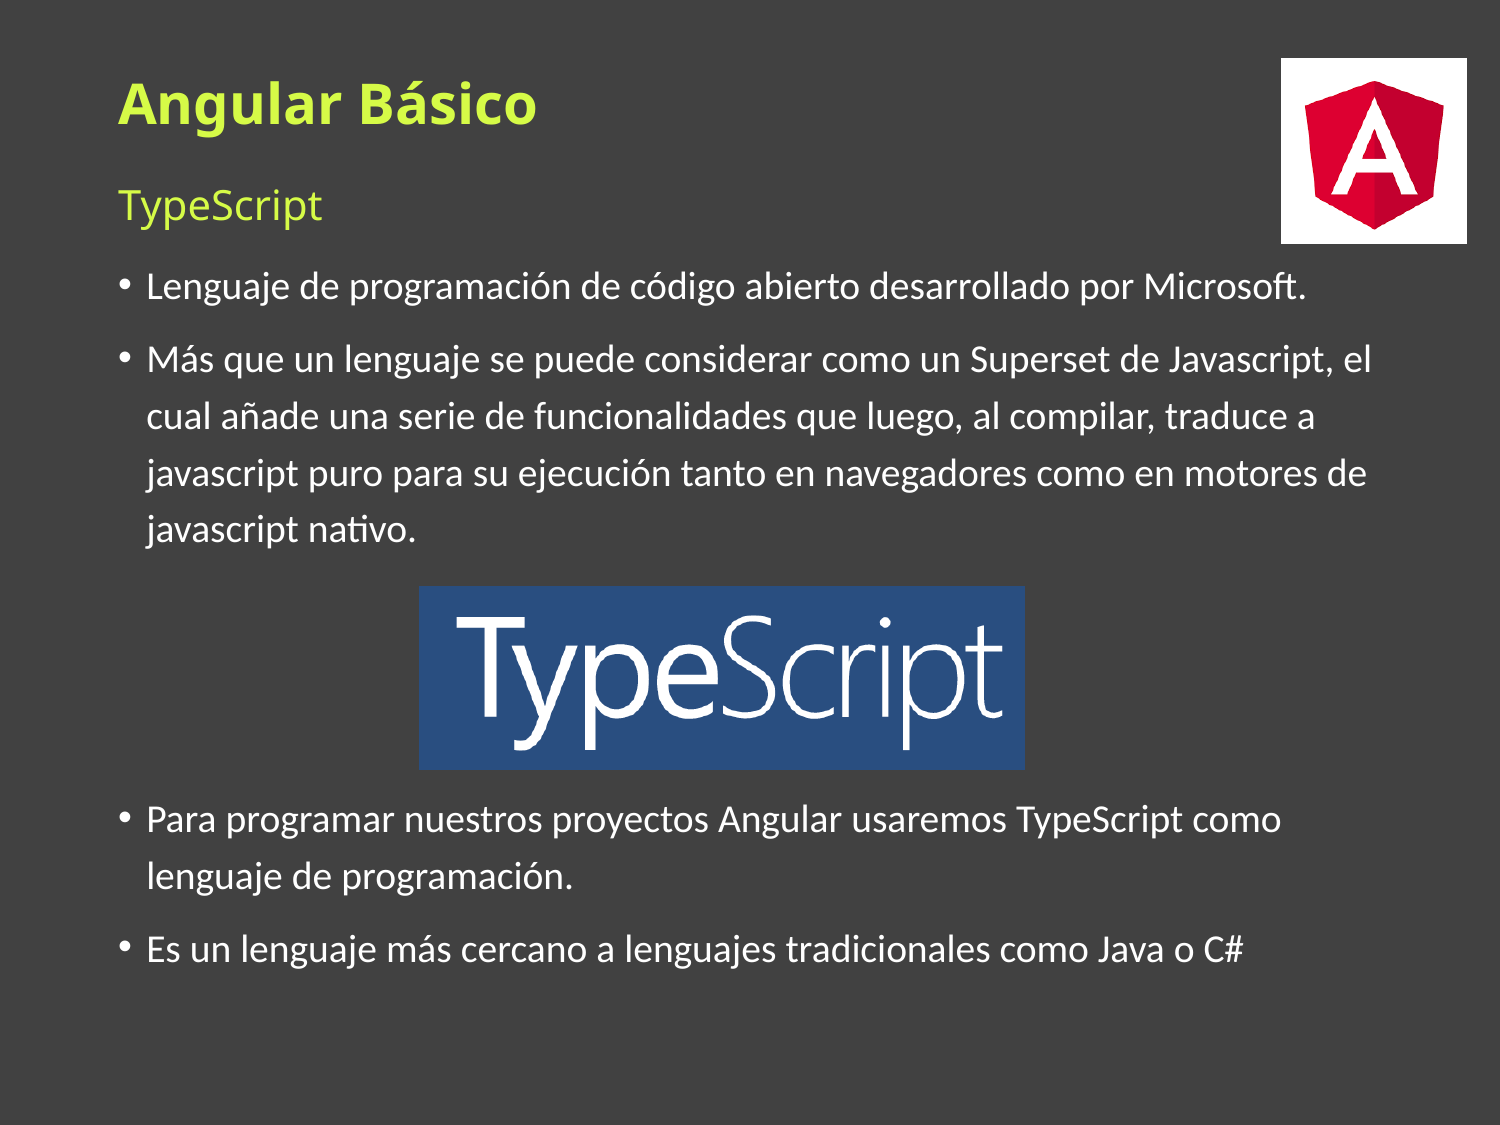

# Angular Básico
TypeScript
Lenguaje de programación de código abierto desarrollado por Microsoft.
Más que un lenguaje se puede considerar como un Superset de Javascript, el cual añade una serie de funcionalidades que luego, al compilar, traduce a javascript puro para su ejecución tanto en navegadores como en motores de javascript nativo.
Para programar nuestros proyectos Angular usaremos TypeScript como lenguaje de programación.
Es un lenguaje más cercano a lenguajes tradicionales como Java o C#